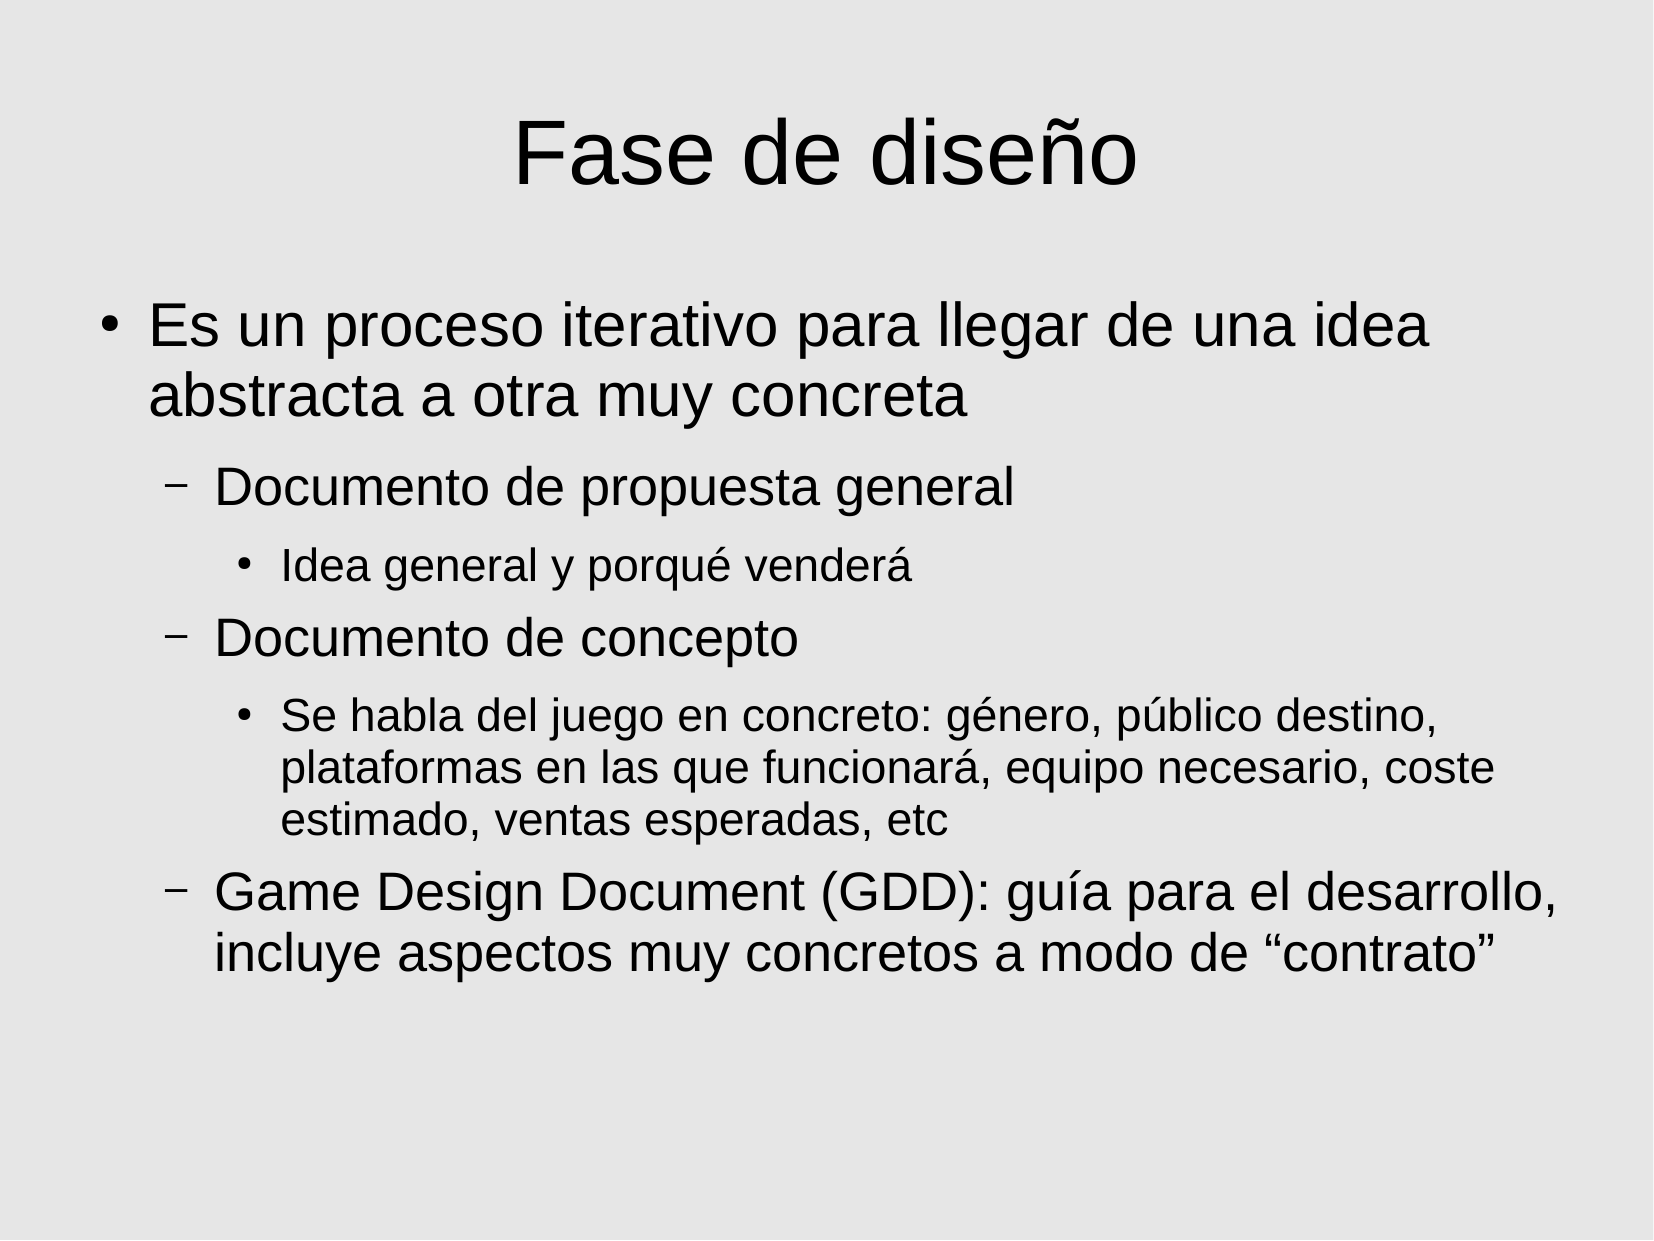

# Fase de diseño
Es un proceso iterativo para llegar de una idea abstracta a otra muy concreta
Documento de propuesta general
Idea general y porqué venderá
Documento de concepto
Se habla del juego en concreto: género, público destino, plataformas en las que funcionará, equipo necesario, coste estimado, ventas esperadas, etc
Game Design Document (GDD): guía para el desarrollo, incluye aspectos muy concretos a modo de “contrato”